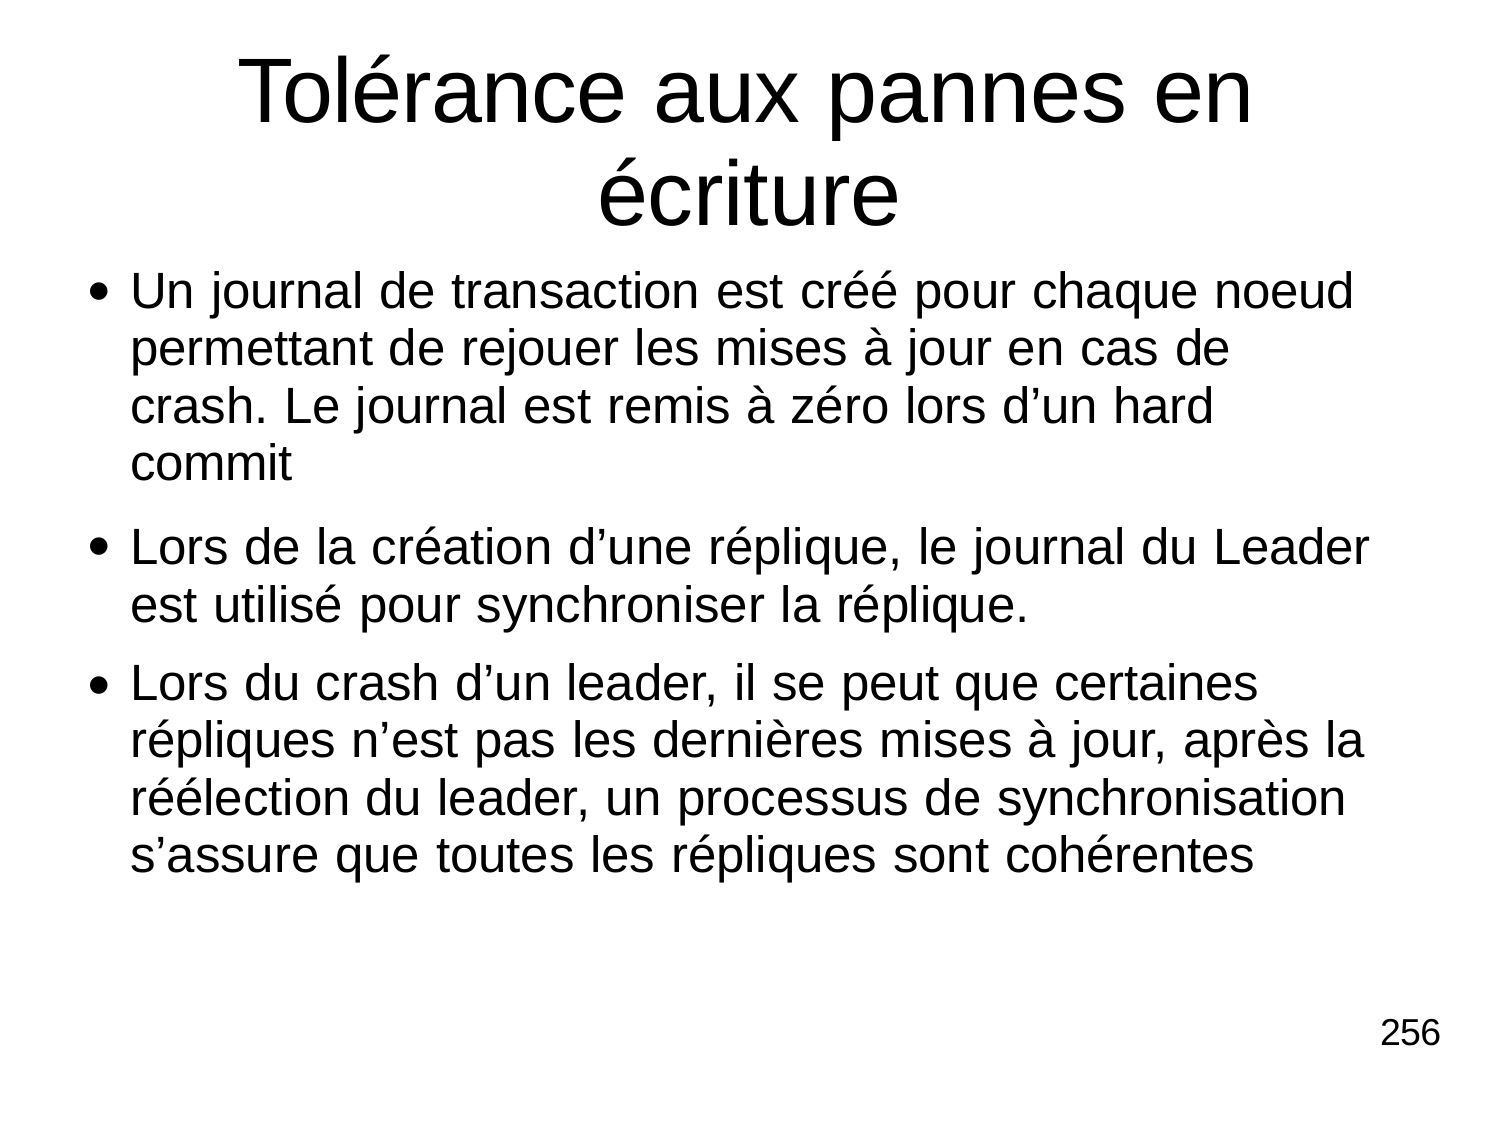

# Tolérance aux pannes en écriture
Un journal de transaction est créé pour chaque noeud permettant de rejouer les mises à jour en cas de crash. Le journal est remis à zéro lors d’un hard commit
Lors de la création d’une réplique, le journal du Leader est utilisé pour synchroniser la réplique.
Lors du crash d’un leader, il se peut que certaines répliques n’est pas les dernières mises à jour, après la réélection du leader, un processus de synchronisation s’assure que toutes les répliques sont cohérentes
●
●
●
256